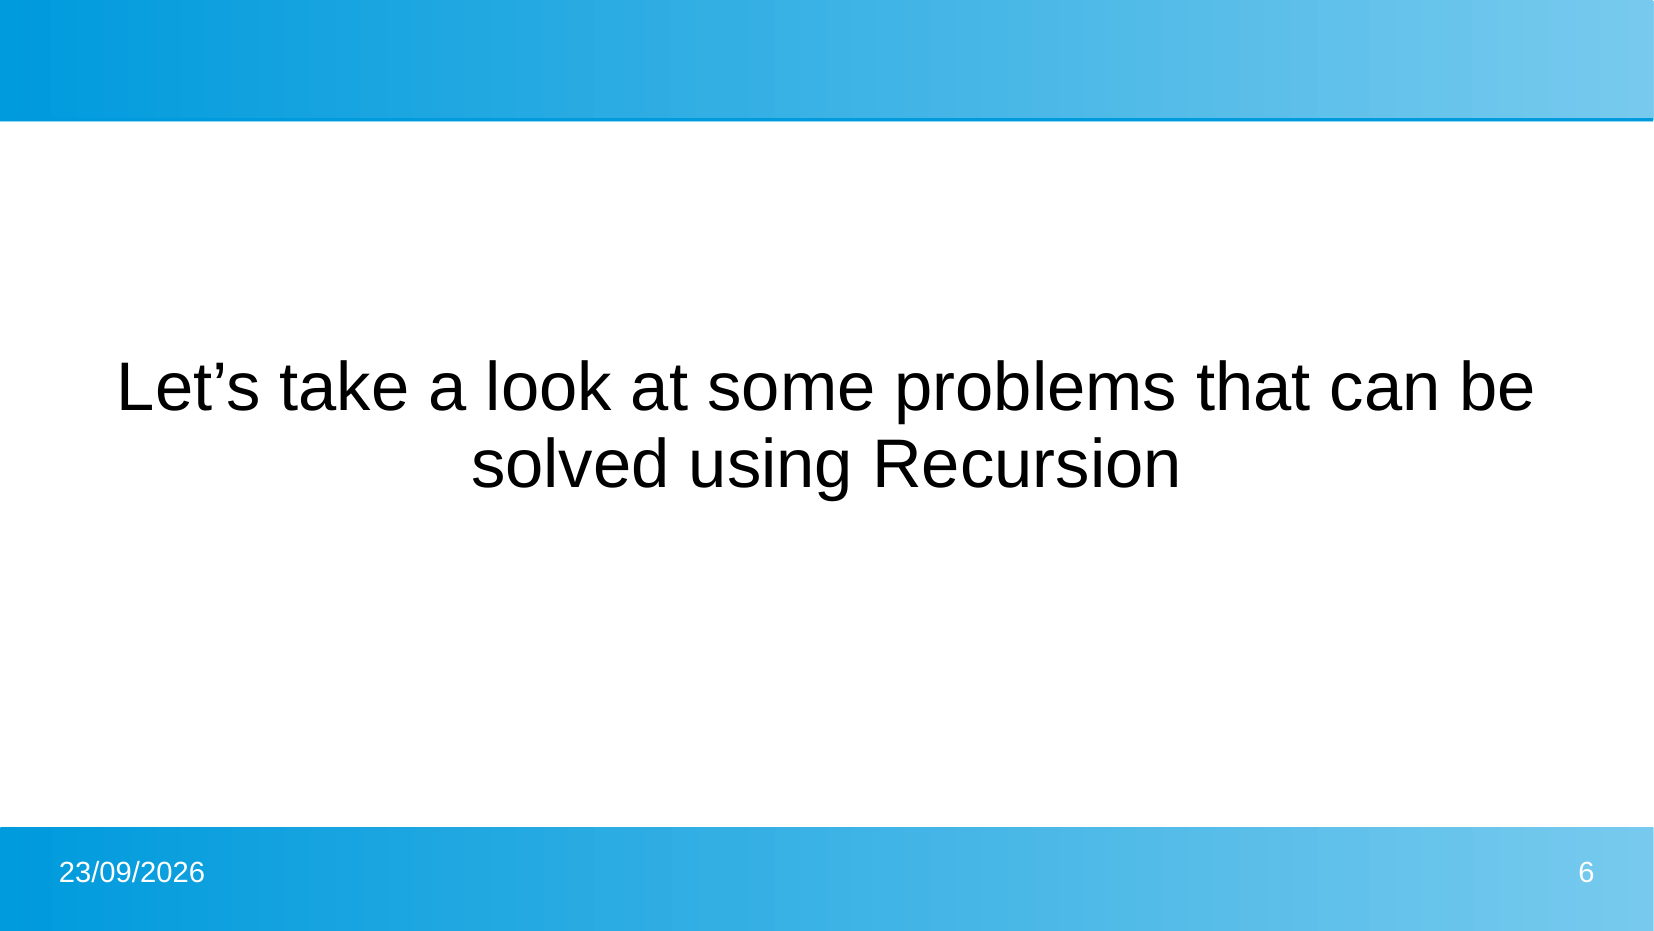

# Let’s take a look at some problems that can be solved using Recursion
6